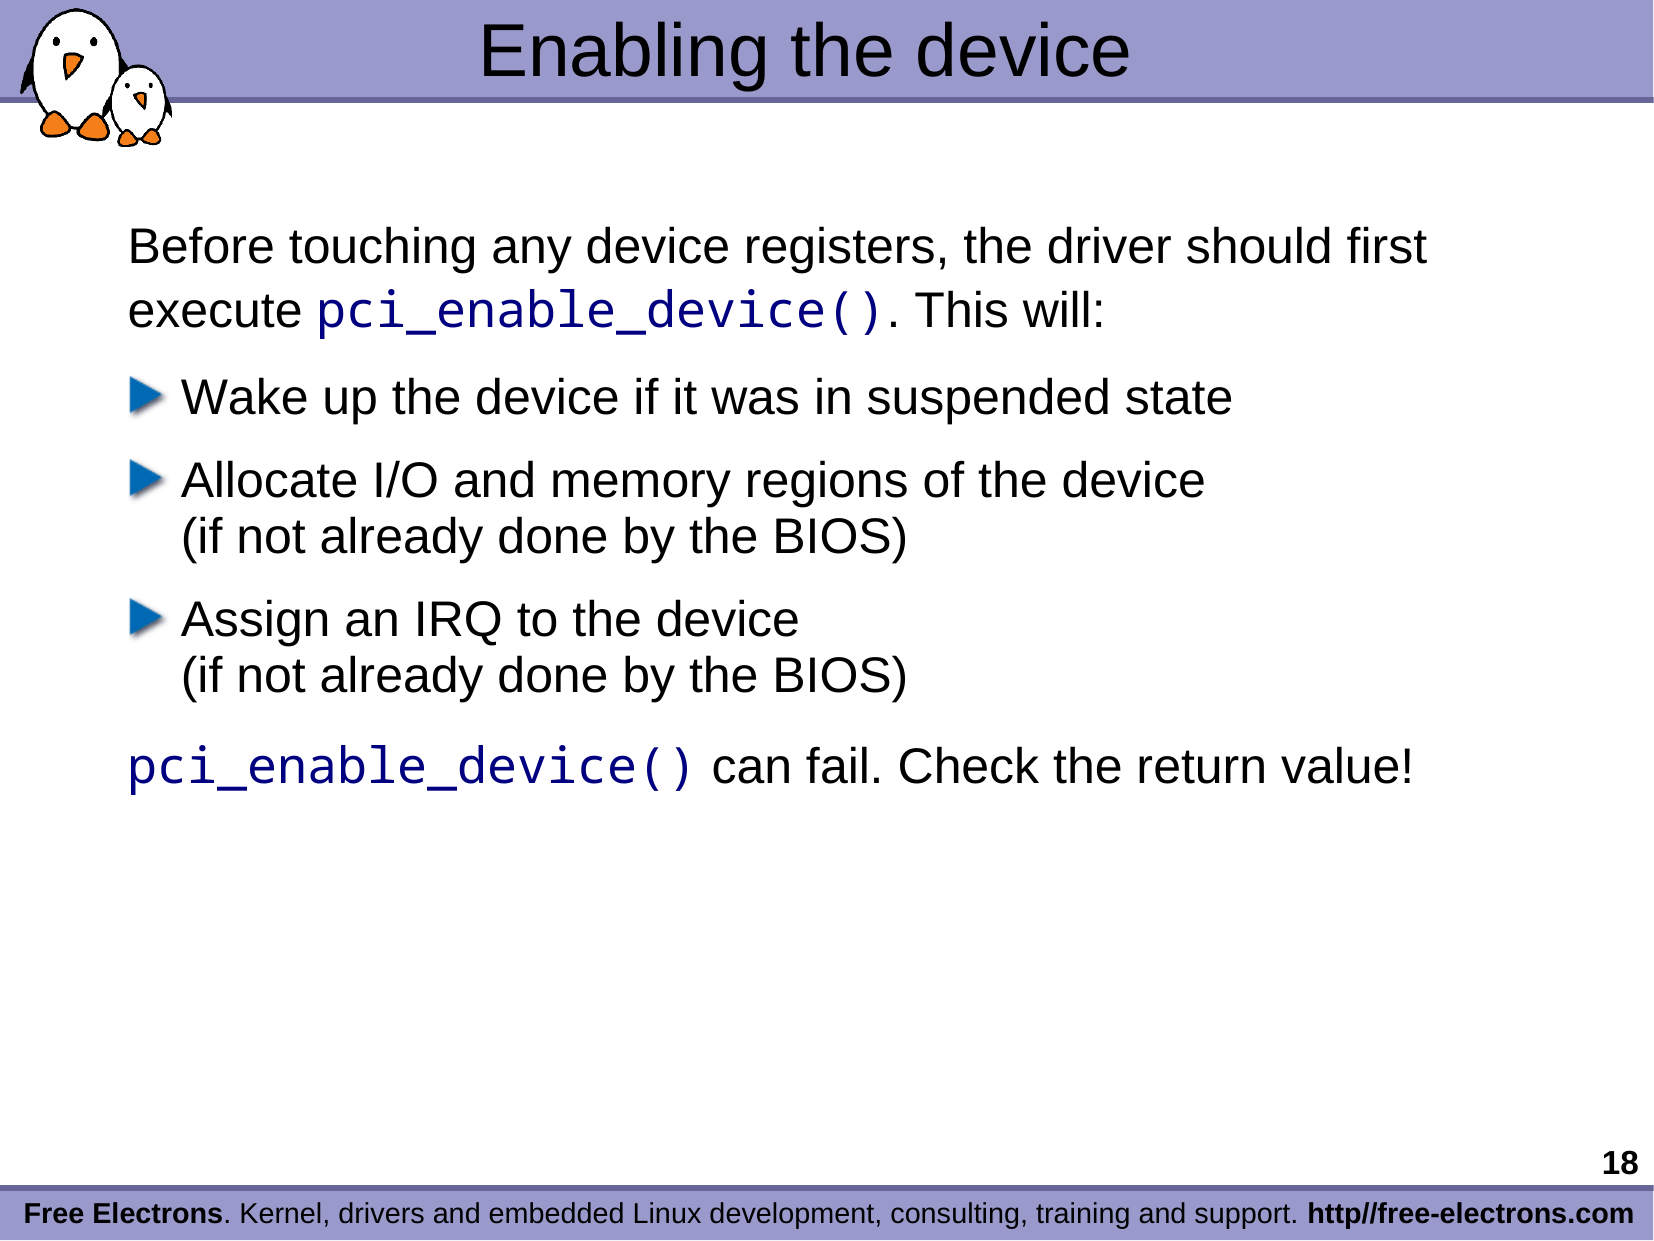

# Enabling the device
Before touching any device registers, the driver should first execute pci_enable_device(). This will:
Wake up the device if it was in suspended state
Allocate I/O and memory regions of the device
(if not already done by the BIOS)
Assign an IRQ to the device
(if not already done by the BIOS)
pci_enable_device() can fail. Check the return value!